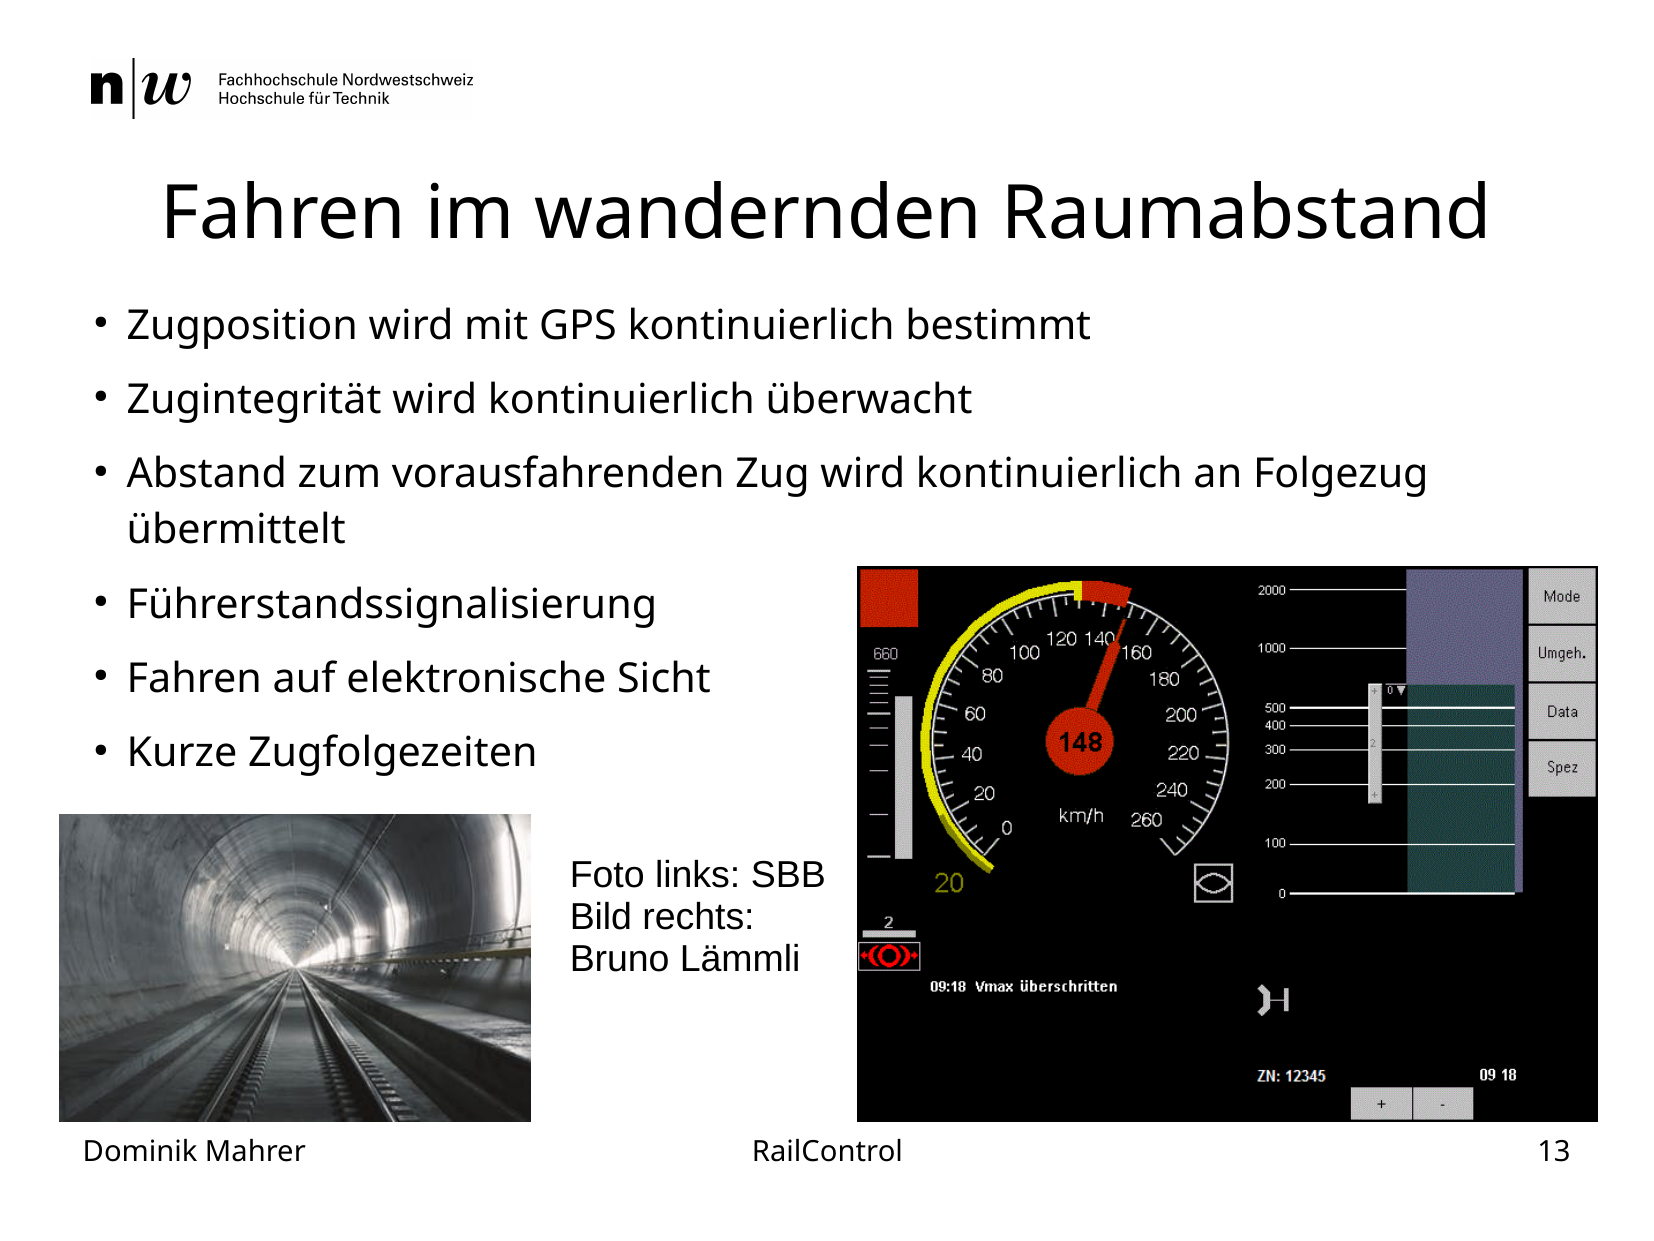

# Fahren im wandernden Raumabstand
Zugposition wird mit GPS kontinuierlich bestimmt
Zugintegrität wird kontinuierlich überwacht
Abstand zum vorausfahrenden Zug wird kontinuierlich an Folgezug übermittelt
Führerstandssignalisierung
Fahren auf elektronische Sicht
Kurze Zugfolgezeiten
Foto links: SBB
Bild rechts:
Bruno Lämmli
Dominik Mahrer
RailControl
13